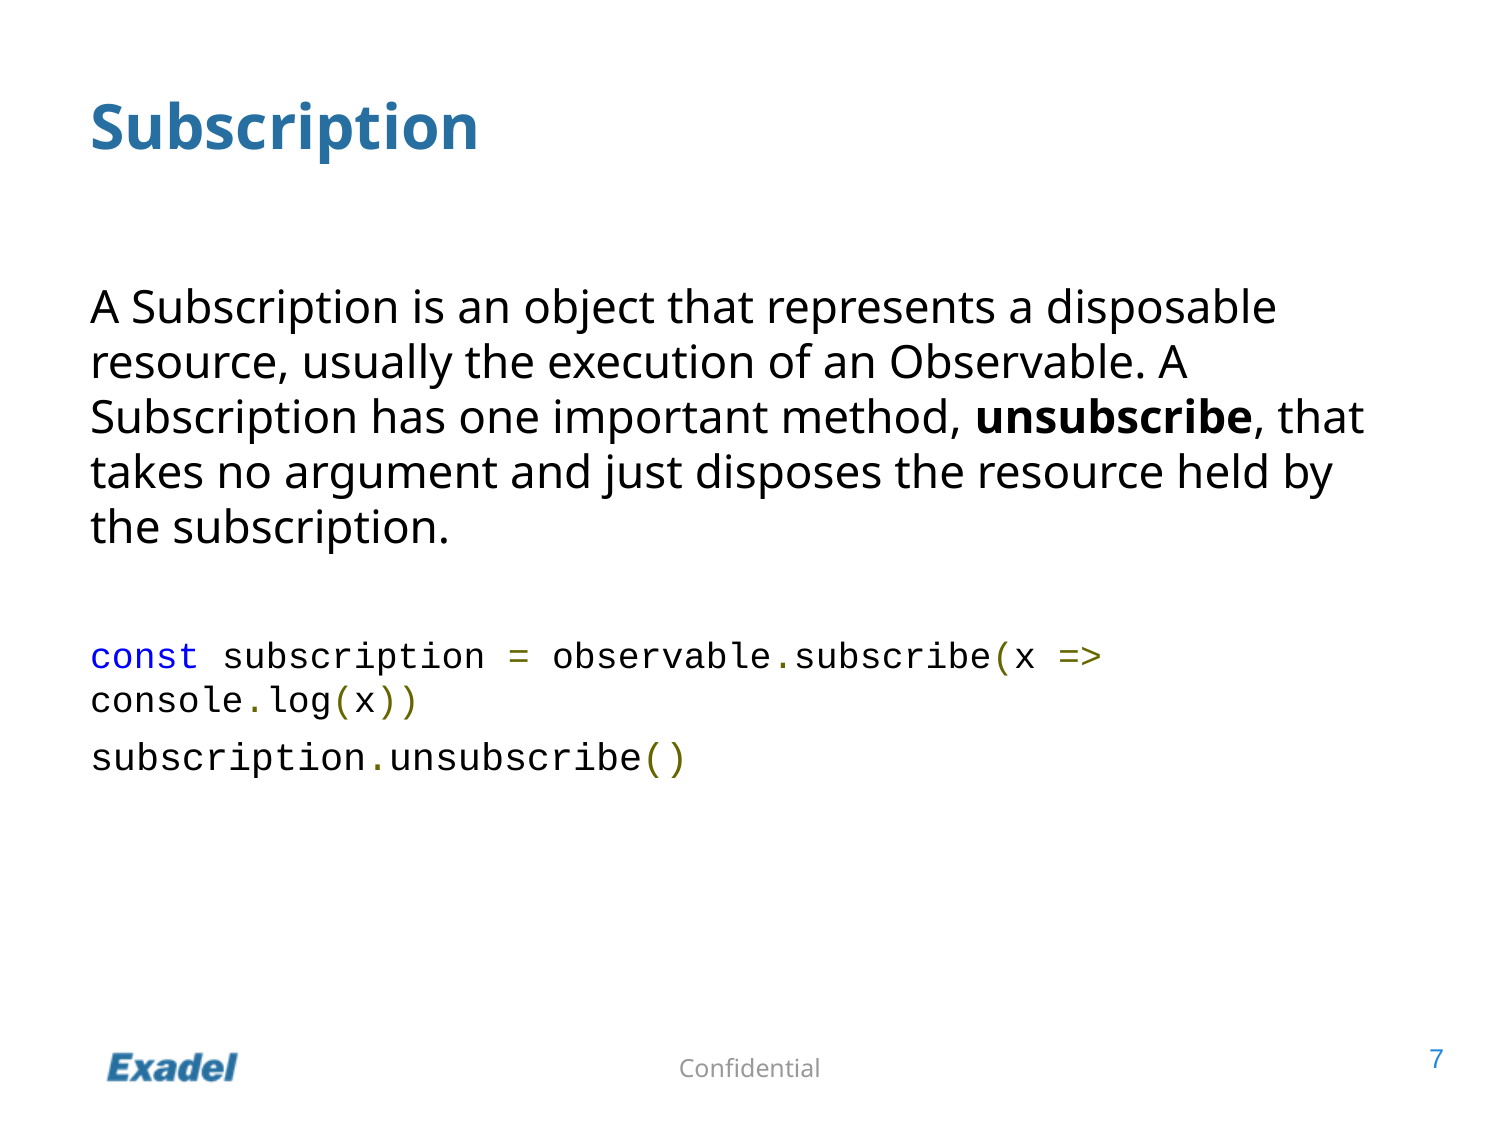

# Subscription
A Subscription is an object that represents a disposable resource, usually the execution of an Observable. A Subscription has one important method, unsubscribe, that takes no argument and just disposes the resource held by the subscription.
const subscription = observable.subscribe(x => console.log(x))
subscription.unsubscribe()